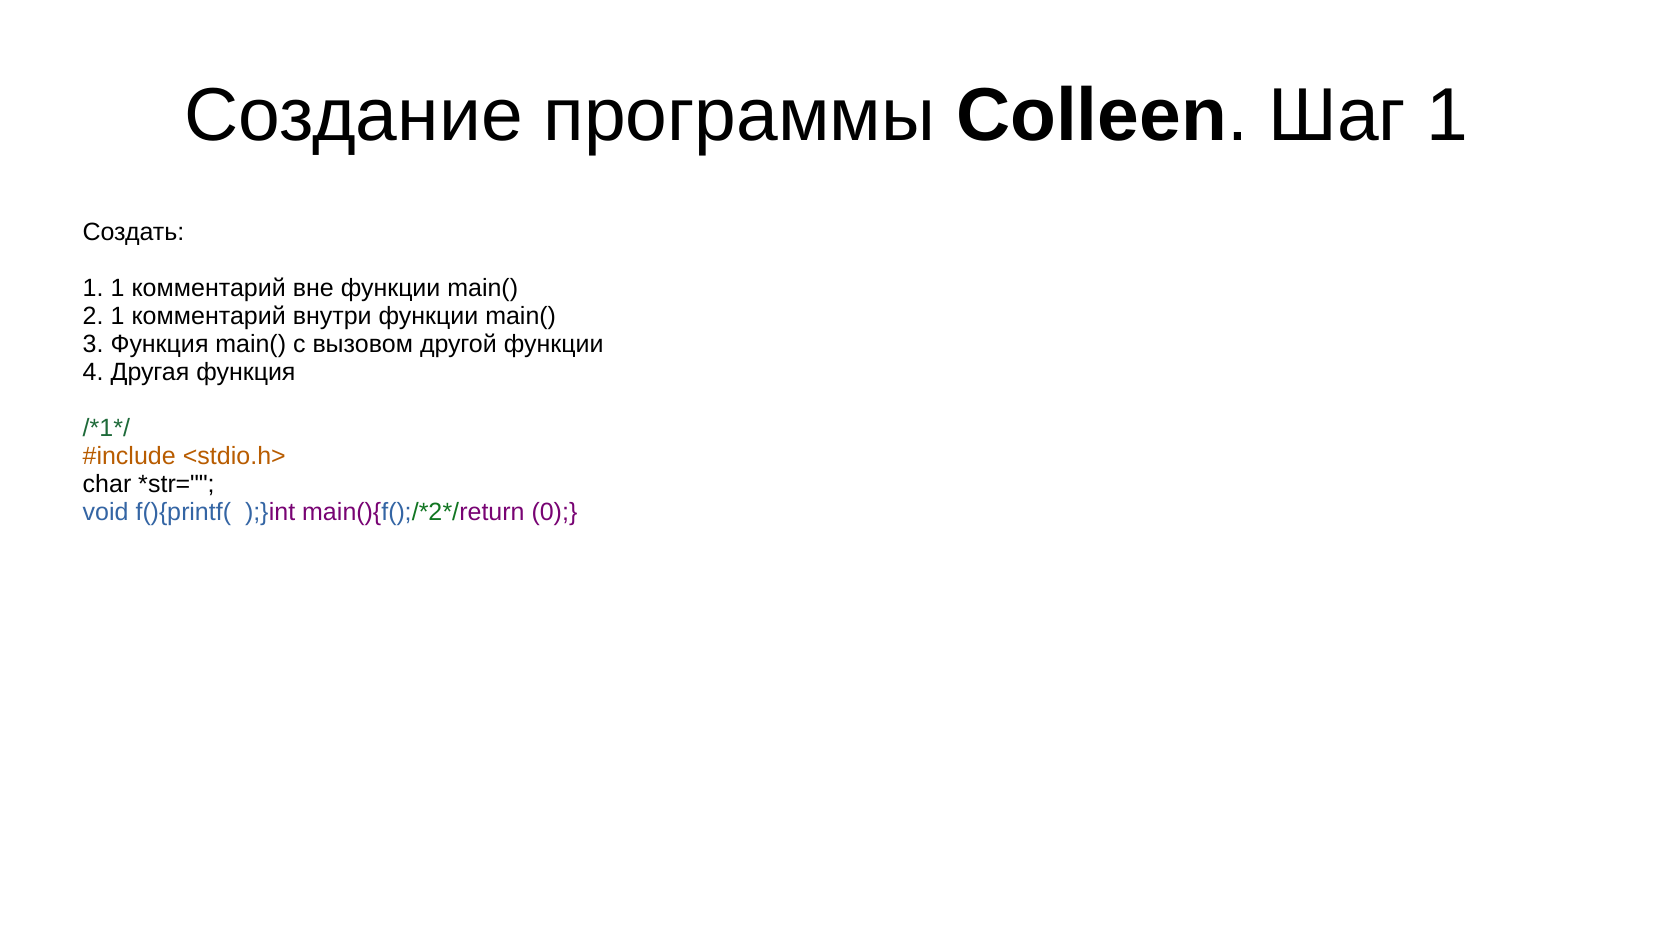

# Создание программы Colleen. Шаг 1
Создать:
1. 1 комментарий вне функции main()
2. 1 комментарий внутри функции main()
3. Функция main() с вызовом другой функции
4. Другая функция
/*1*/
#include <stdio.h>
char *str="";
void f(){printf( );}int main(){f();/*2*/return (0);}